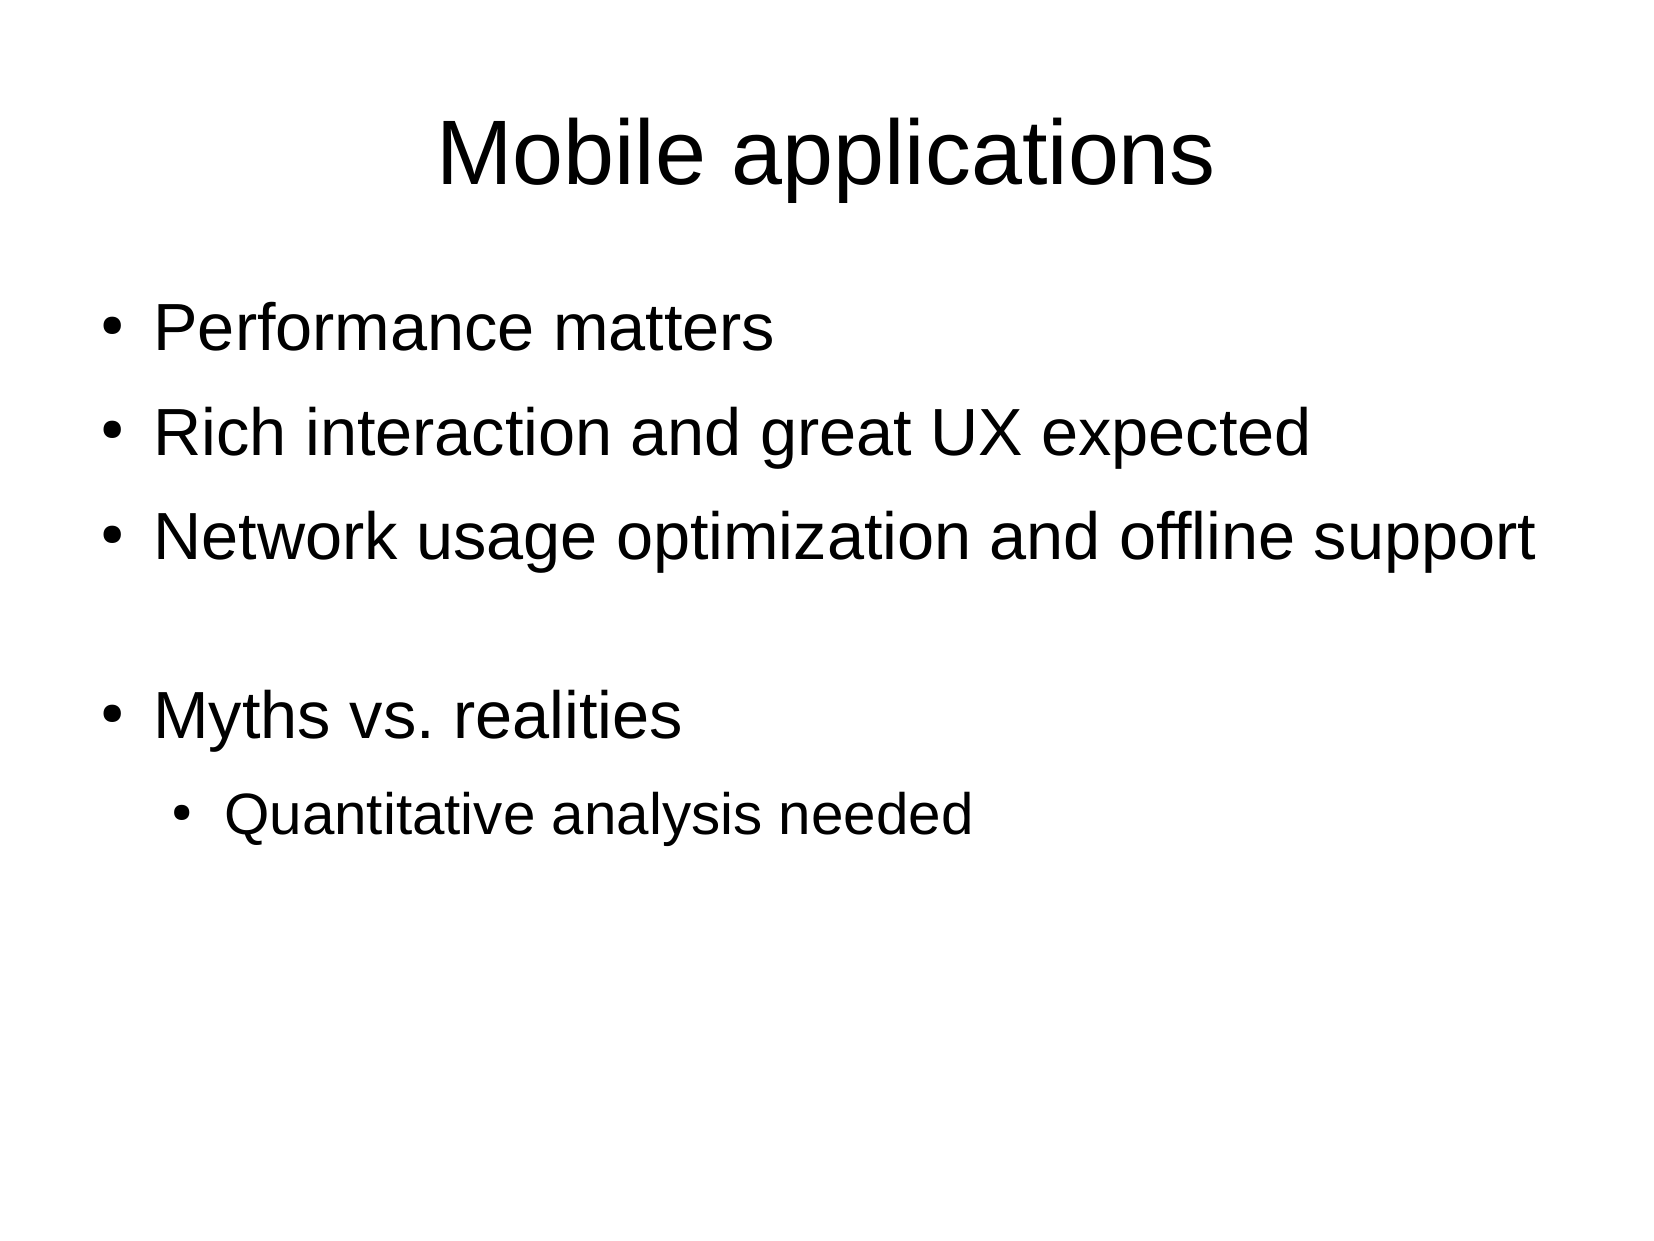

# Mobile applications
Performance matters
Rich interaction and great UX expected
Network usage optimization and offline support
Myths vs. realities
Quantitative analysis needed